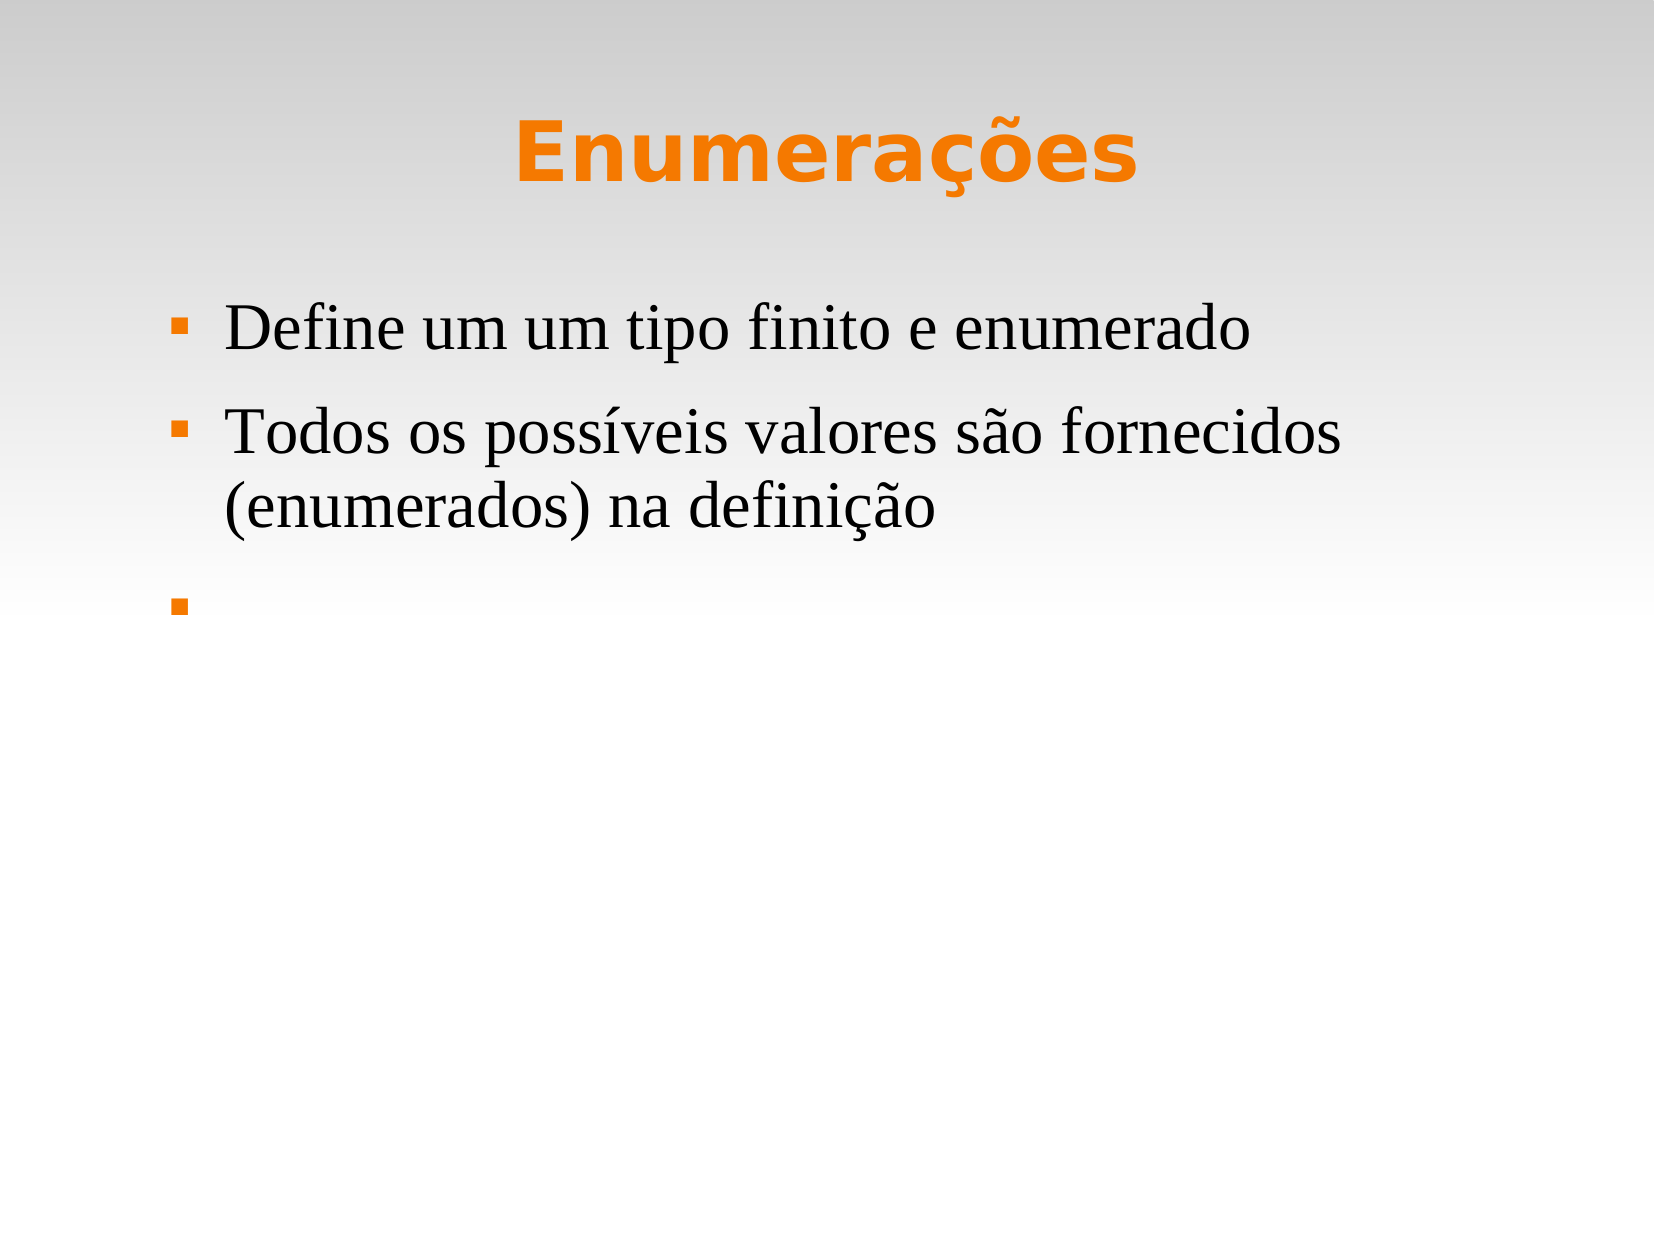

# Enumerações
Define um um tipo finito e enumerado
Todos os possíveis valores são fornecidos (enumerados) na definição